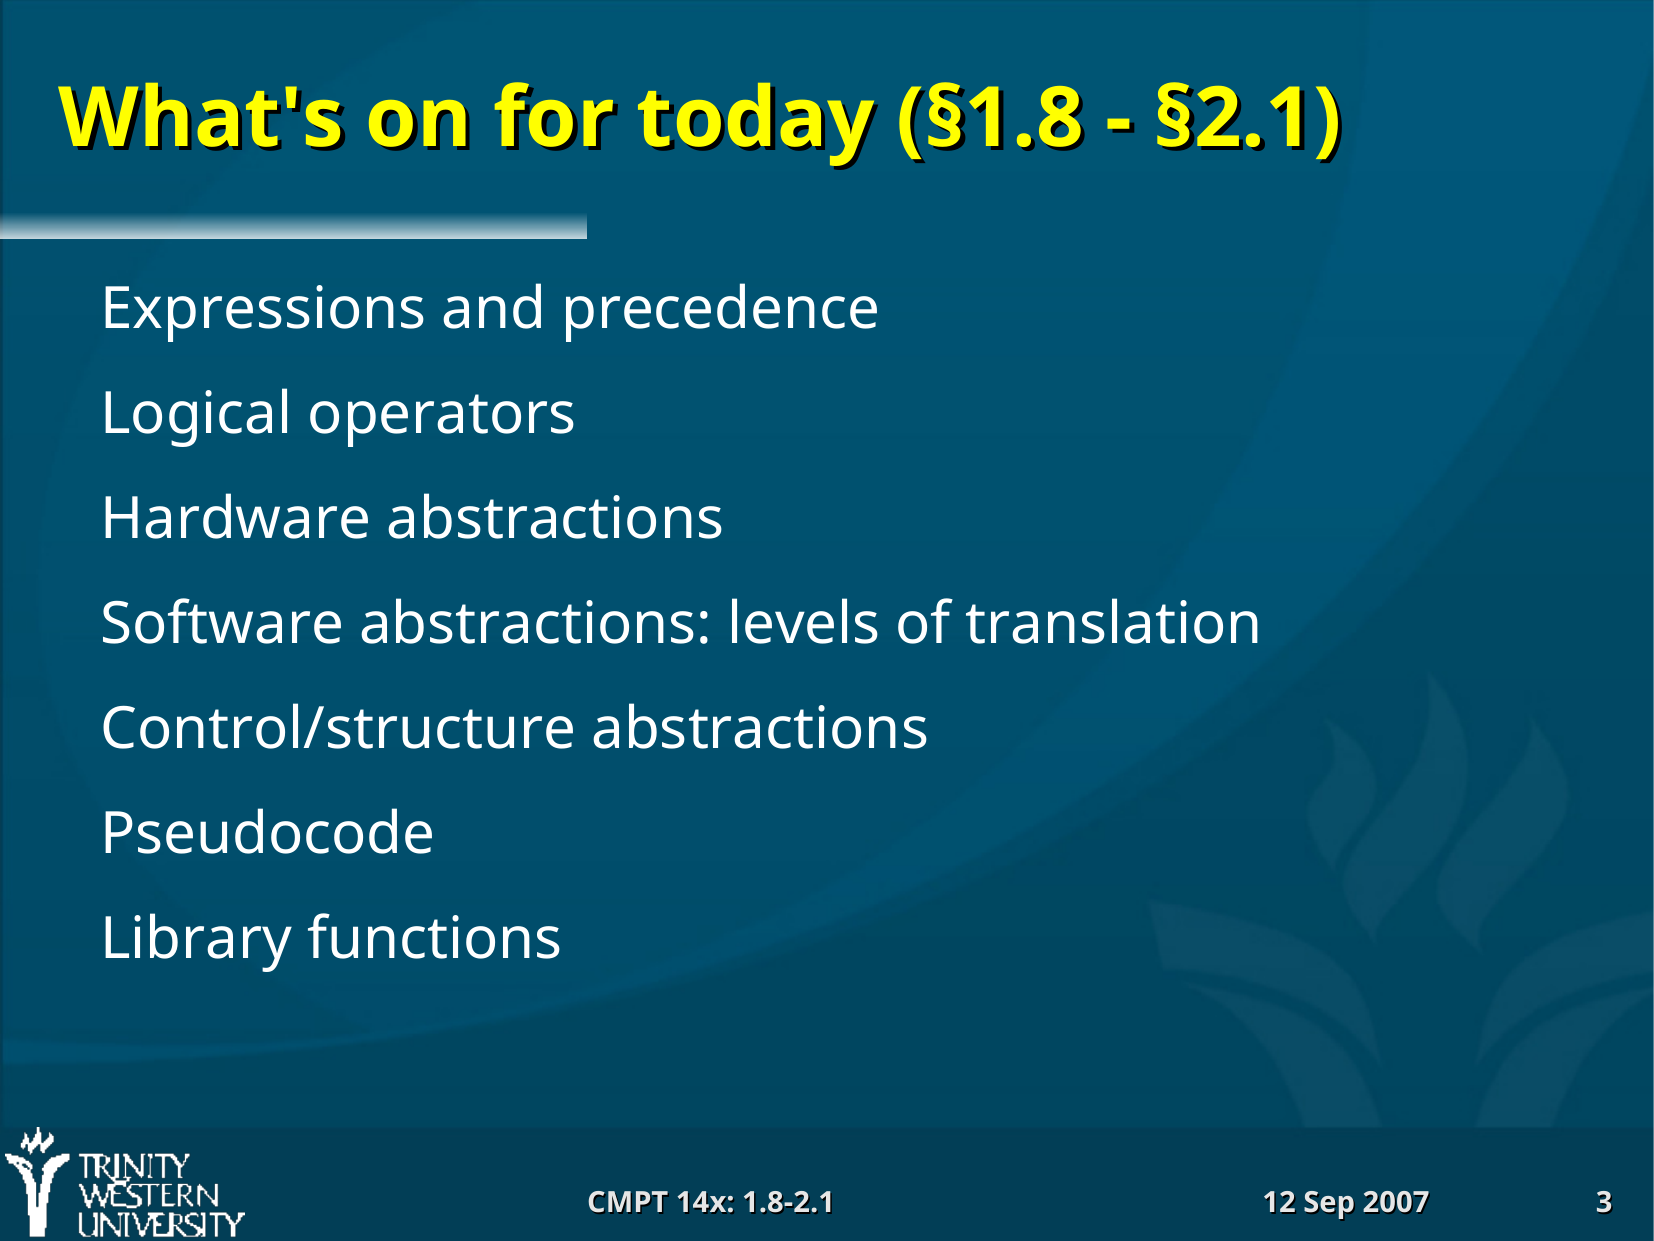

# What's on for today (§1.8 - §2.1)
Expressions and precedence
Logical operators
Hardware abstractions
Software abstractions: levels of translation
Control/structure abstractions
Pseudocode
Library functions
CMPT 14x: 1.8-2.1
12 Sep 2007
3